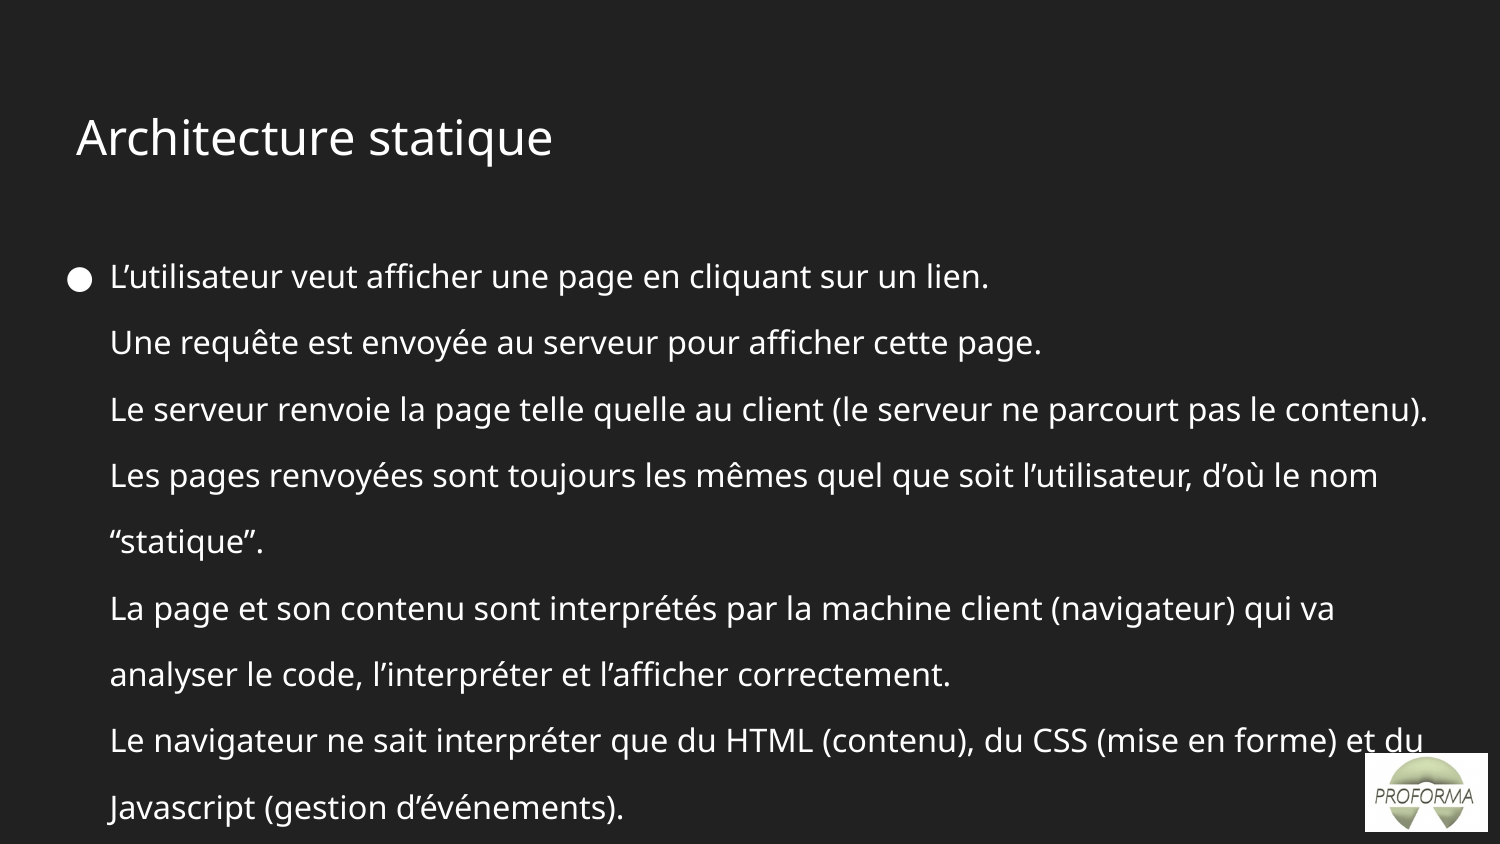

# Architecture statique
L’utilisateur veut afficher une page en cliquant sur un lien.
Une requête est envoyée au serveur pour afficher cette page.
Le serveur renvoie la page telle quelle au client (le serveur ne parcourt pas le contenu).
Les pages renvoyées sont toujours les mêmes quel que soit l’utilisateur, d’où le nom “statique”.
La page et son contenu sont interprétés par la machine client (navigateur) qui va analyser le code, l’interpréter et l’afficher correctement.
Le navigateur ne sait interpréter que du HTML (contenu), du CSS (mise en forme) et du Javascript (gestion d’événements).